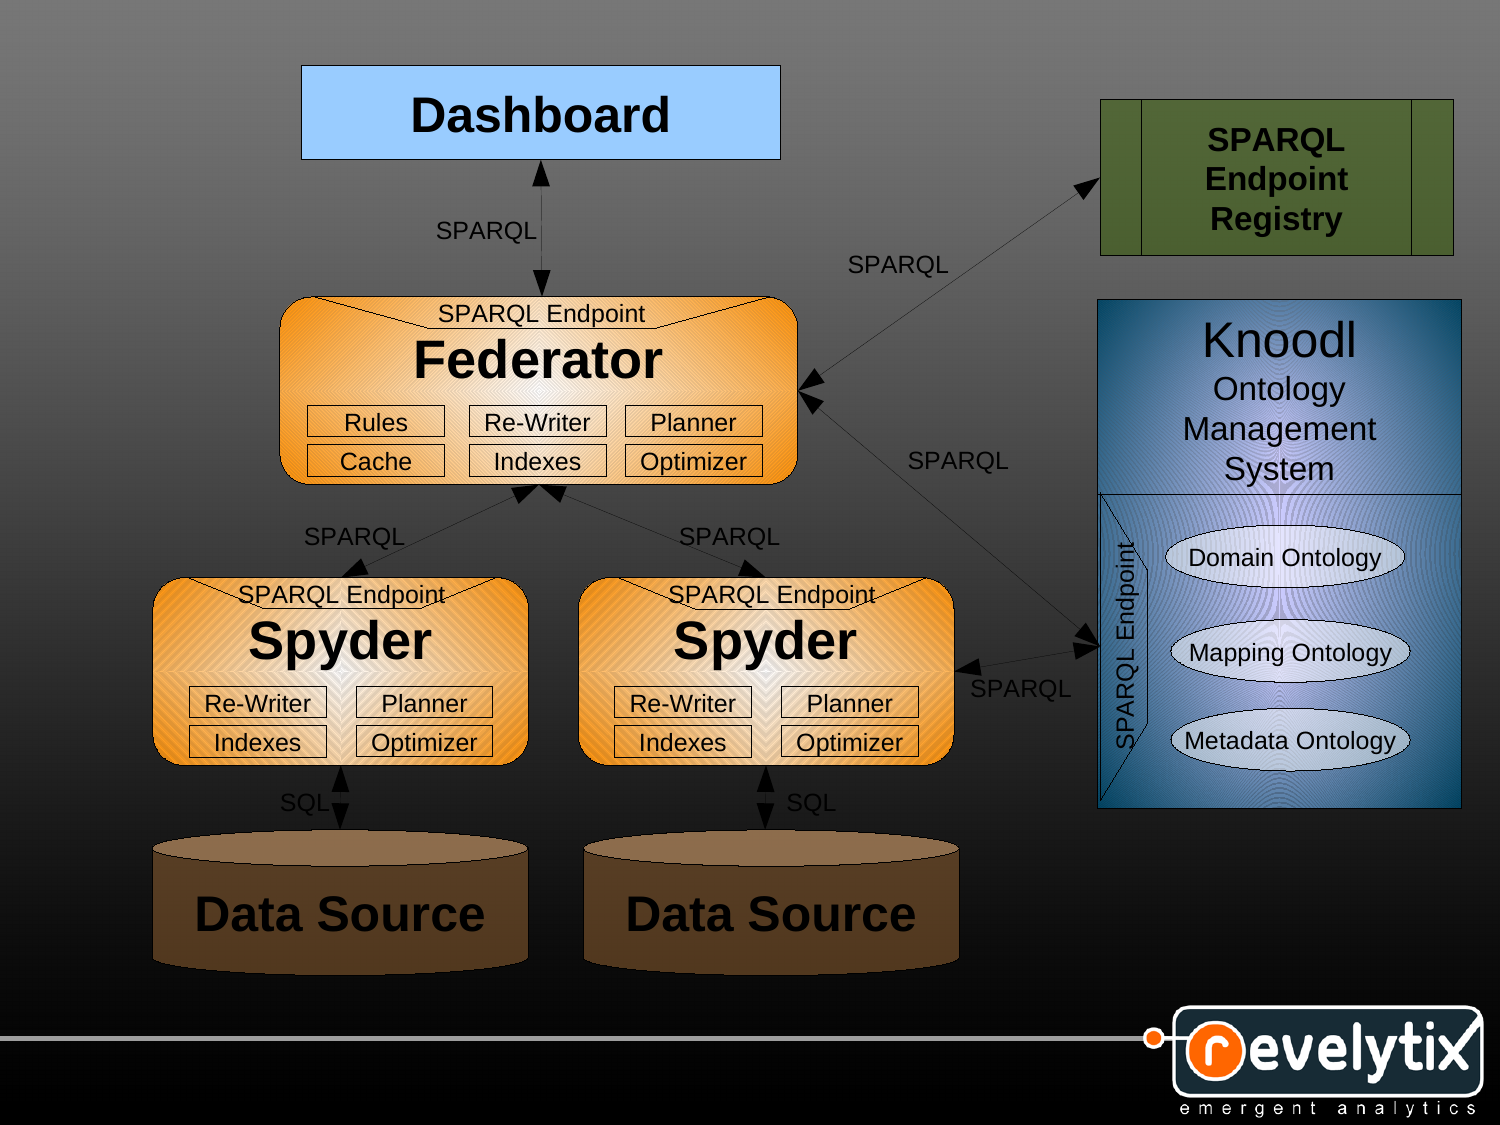

Dashboard
SPARQL
 Endpoint
Registry
SPARQL
SPARQL
SPARQL Endpoint
Federator
Knoodl
Ontology
Management
System
Rules
Re-Writer
Planner
SPARQL
Cache
Indexes
Optimizer
SPARQL
SPARQL
Domain Ontology
Spyder
SPARQL Endpoint
Spyder
SPARQL Endpoint
Mapping Ontology
SPARQL Endpoint
SPARQL
Re-Writer
Planner
Re-Writer
Planner
Metadata Ontology
Optimizer
Optimizer
Indexes
Indexes
SQL
SQL
Data Source
Data Source